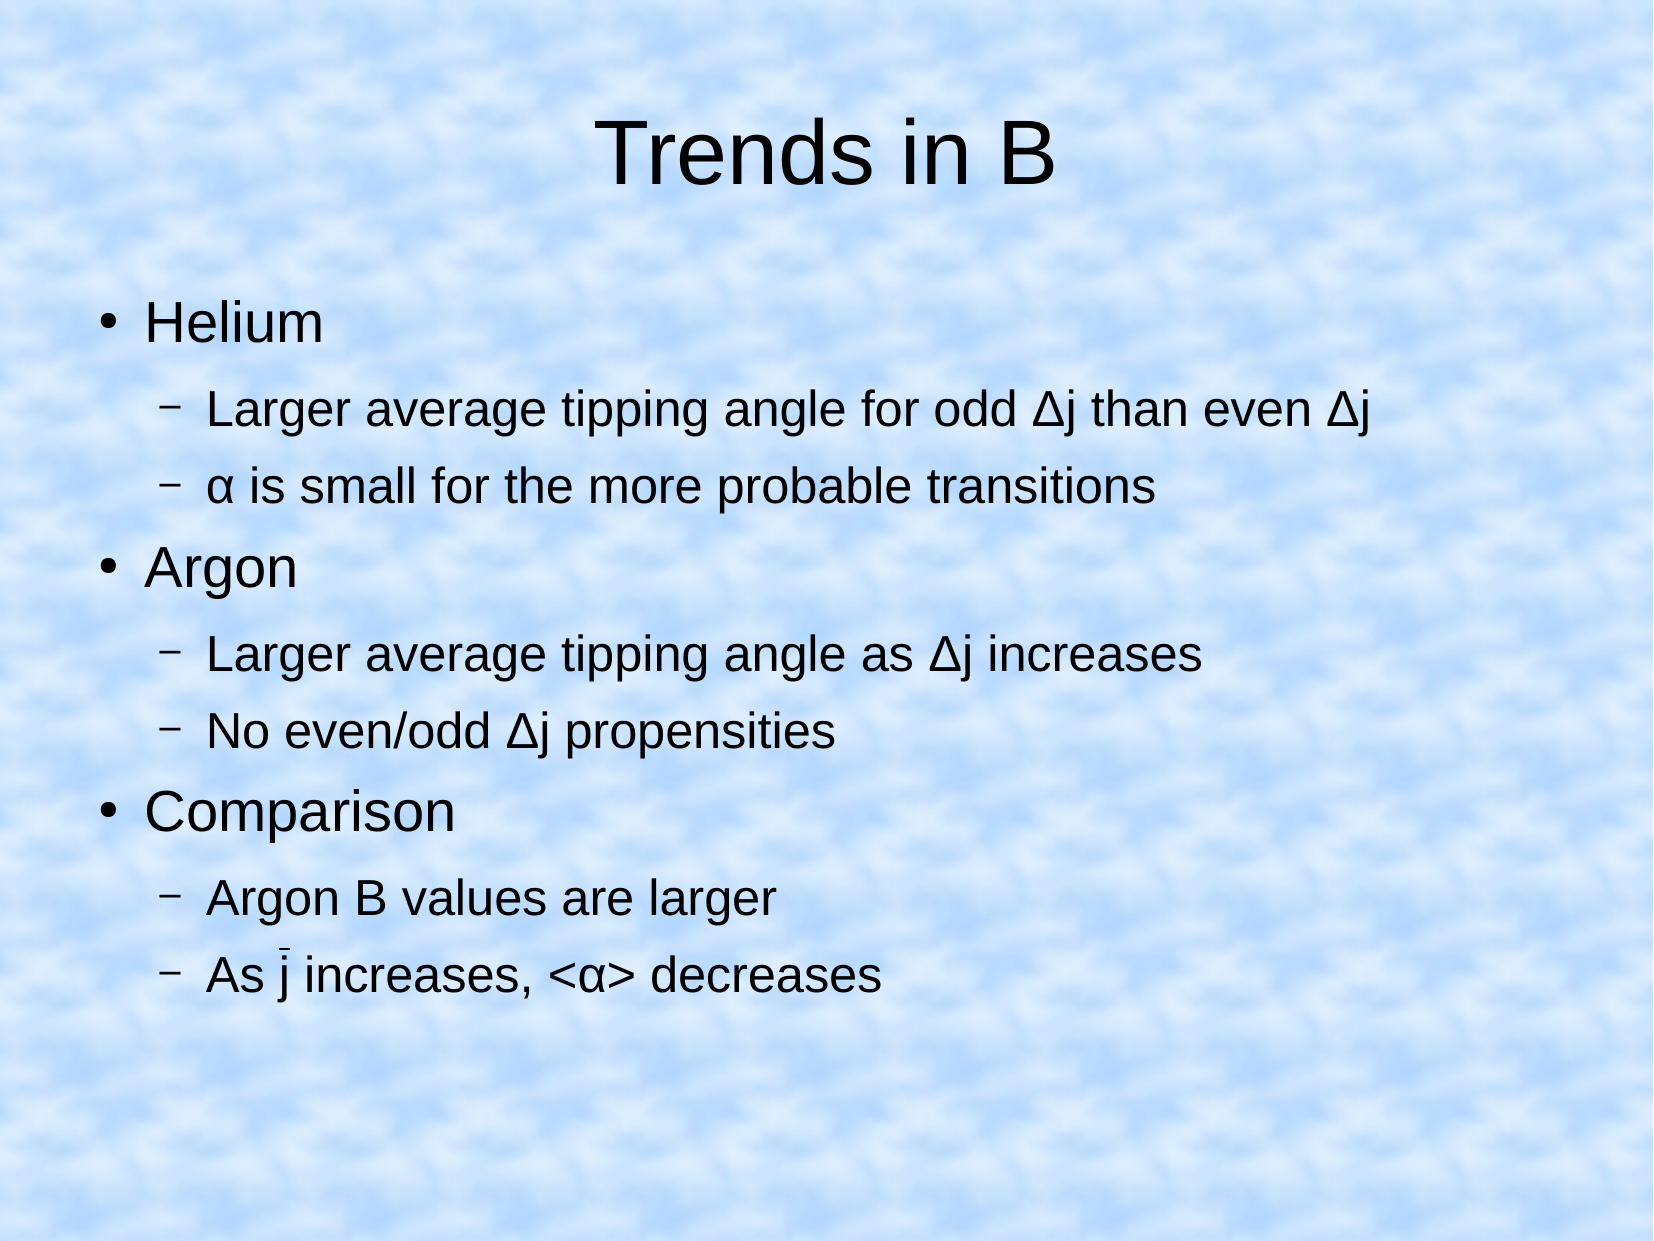

# Trends in B
Helium
Larger average tipping angle for odd Δj than even Δj
α is small for the more probable transitions
Argon
Larger average tipping angle as Δj increases
No even/odd Δj propensities
Comparison
Argon B values are larger
As j increases, <α> decreases